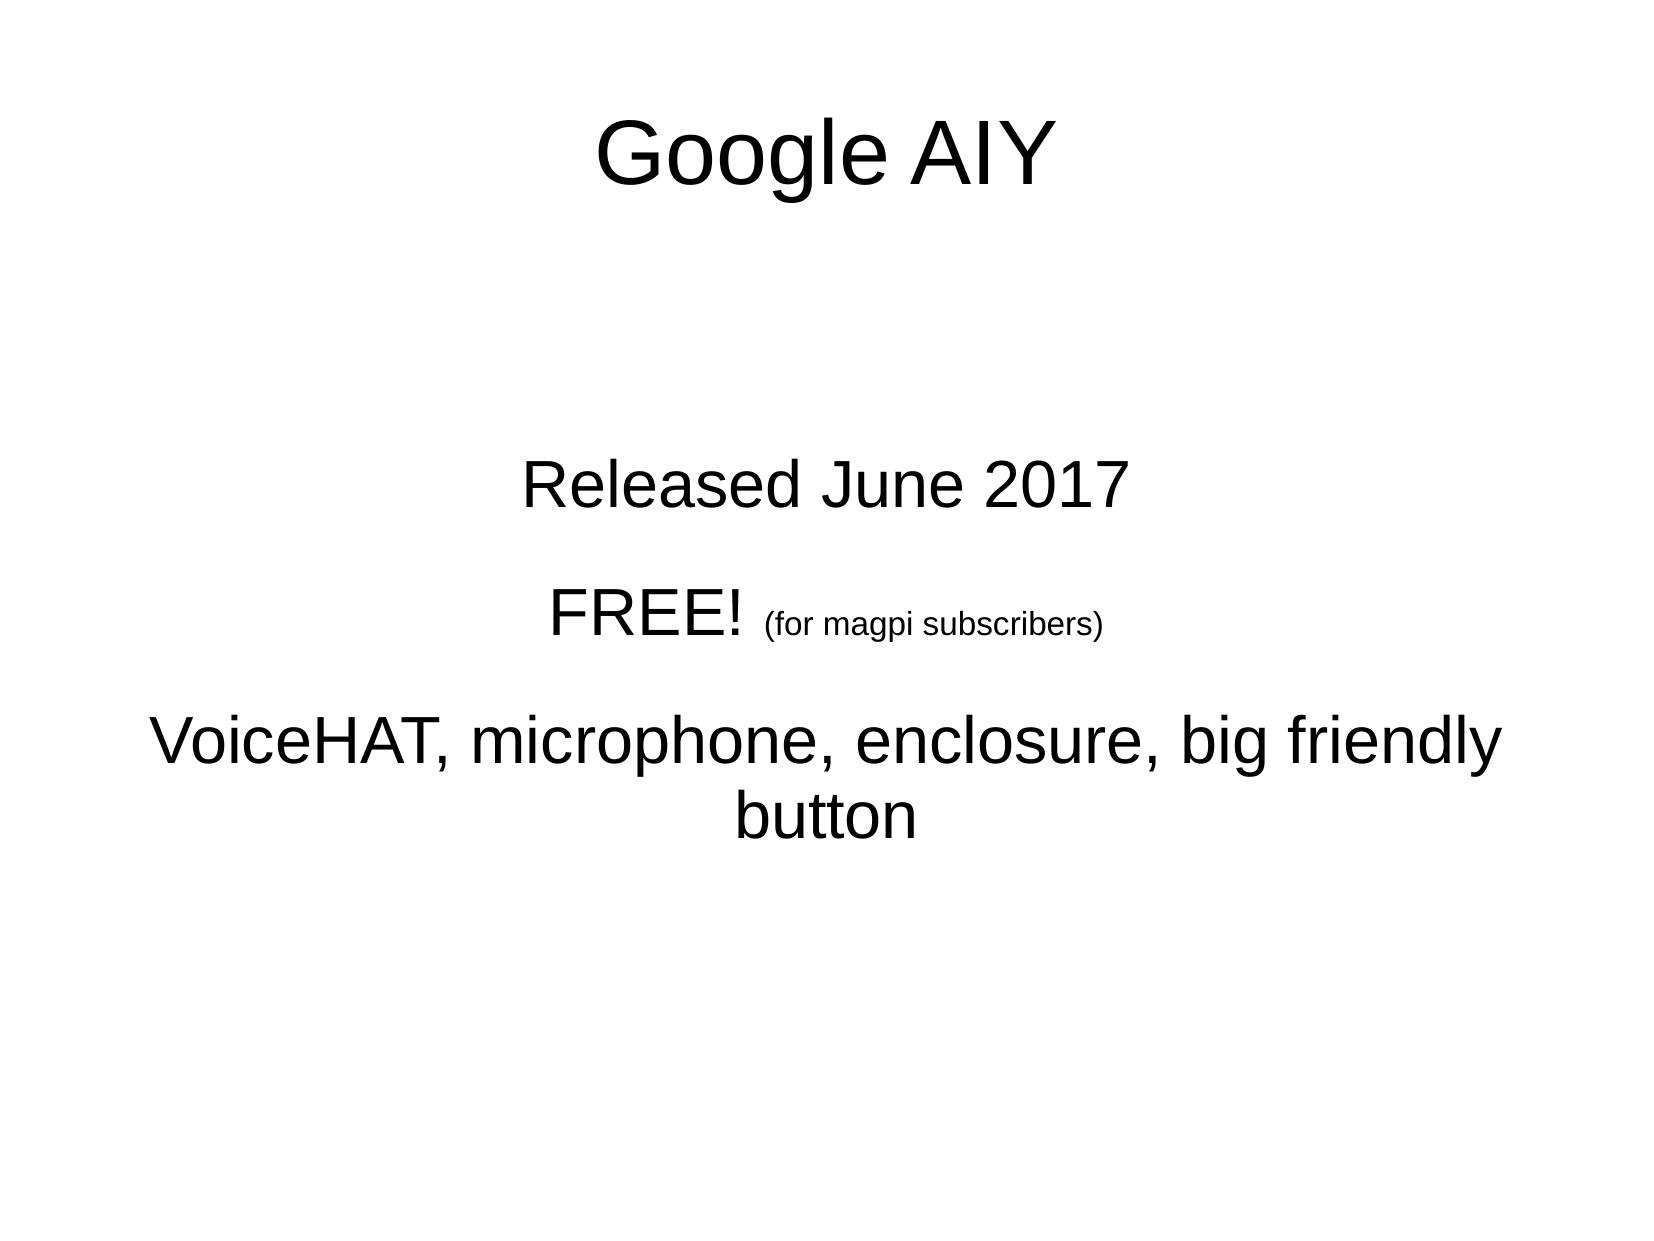

# Google AIY
Released June 2017
FREE! (for magpi subscribers)
VoiceHAT, microphone, enclosure, big friendly button